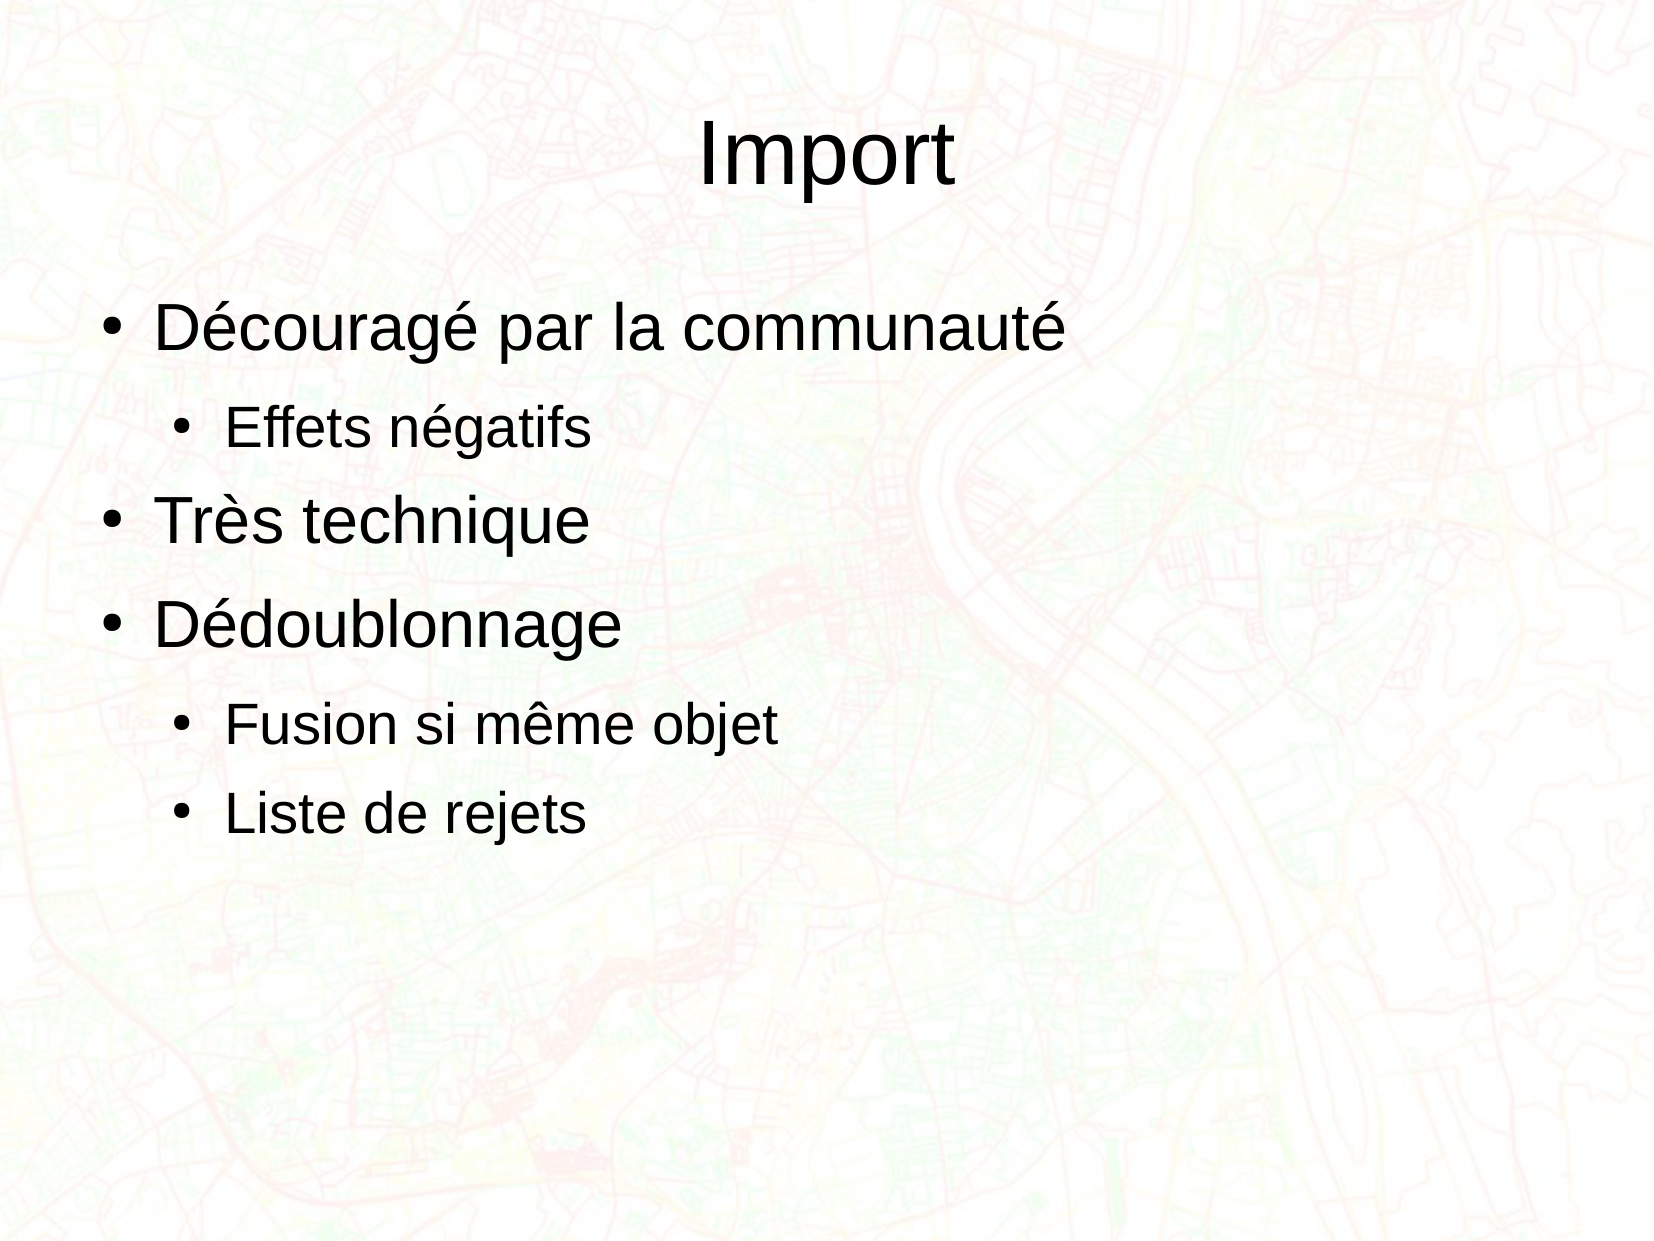

# Import
Découragé par la communauté
Effets négatifs
Très technique
Dédoublonnage
Fusion si même objet
Liste de rejets